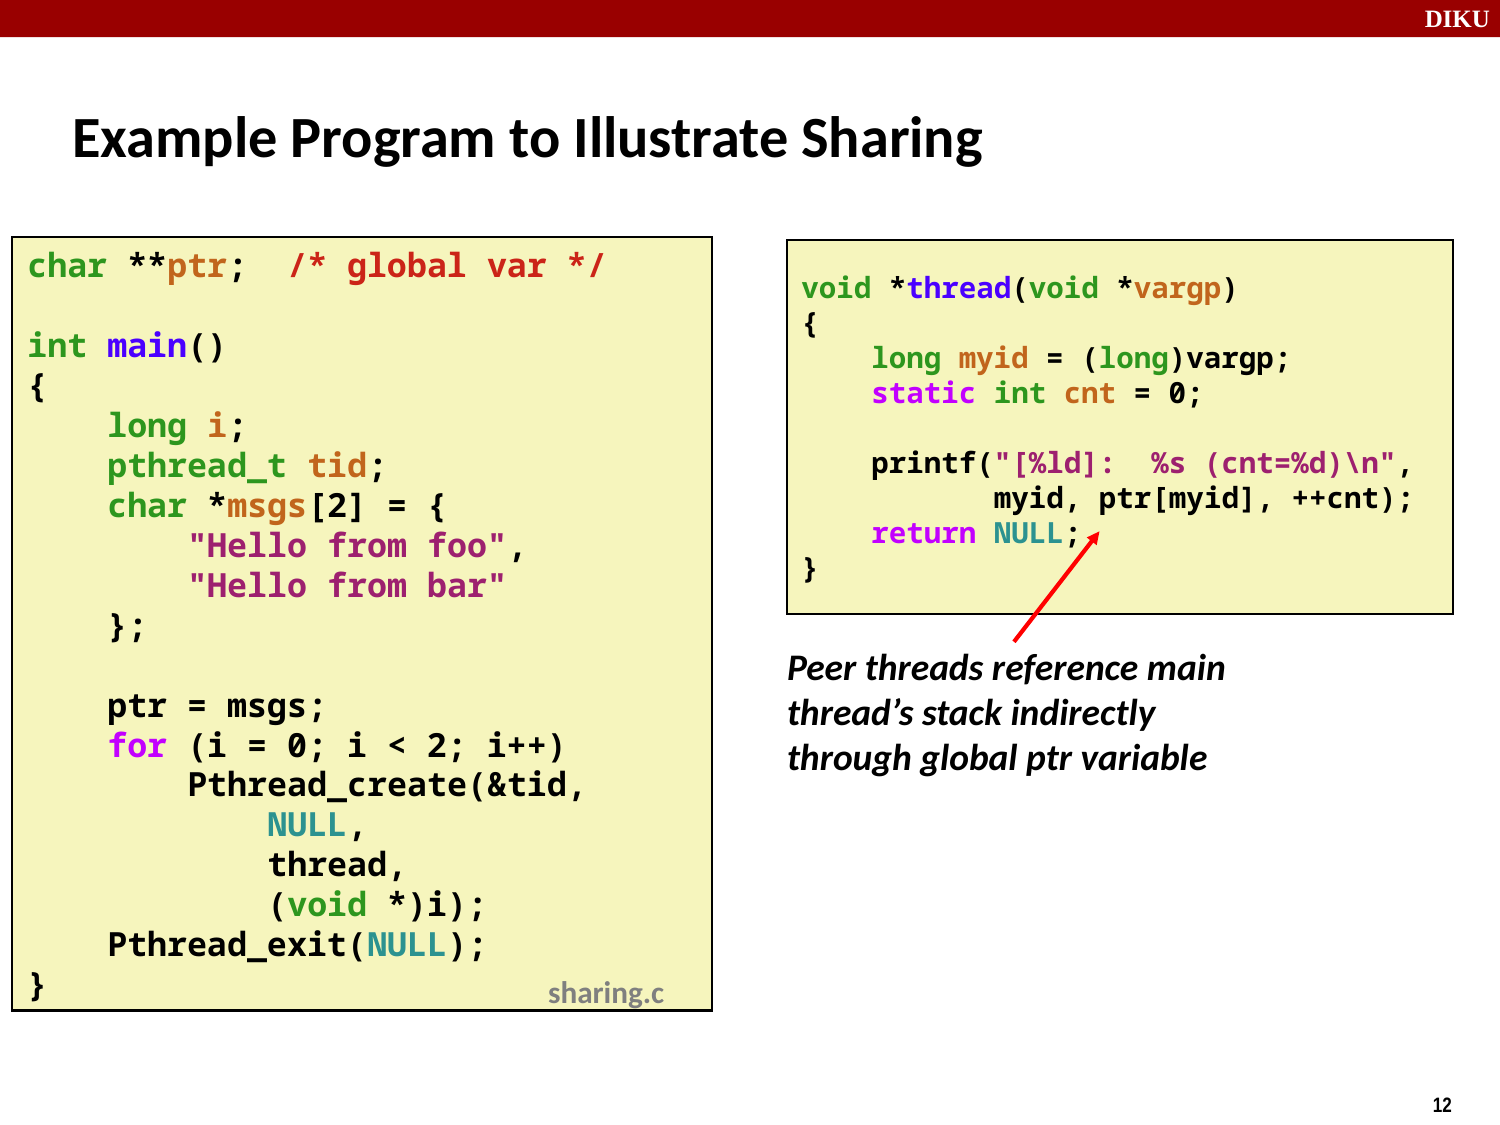

Example Program to Illustrate Sharing
char **ptr; /* global var */
int main()
{
 long i;
 pthread_t tid;
 char *msgs[2] = {
 "Hello from foo",
 "Hello from bar"
 };
 ptr = msgs;
 for (i = 0; i < 2; i++)
 Pthread_create(&tid,
 NULL,
 thread,
 (void *)i);
 Pthread_exit(NULL);
}
void *thread(void *vargp)
{
 long myid = (long)vargp;
 static int cnt = 0;
 printf("[%ld]: %s (cnt=%d)\n",
 myid, ptr[myid], ++cnt);
 return NULL;
}
Peer threads reference main
thread’s stack indirectly
through global ptr variable
sharing.c